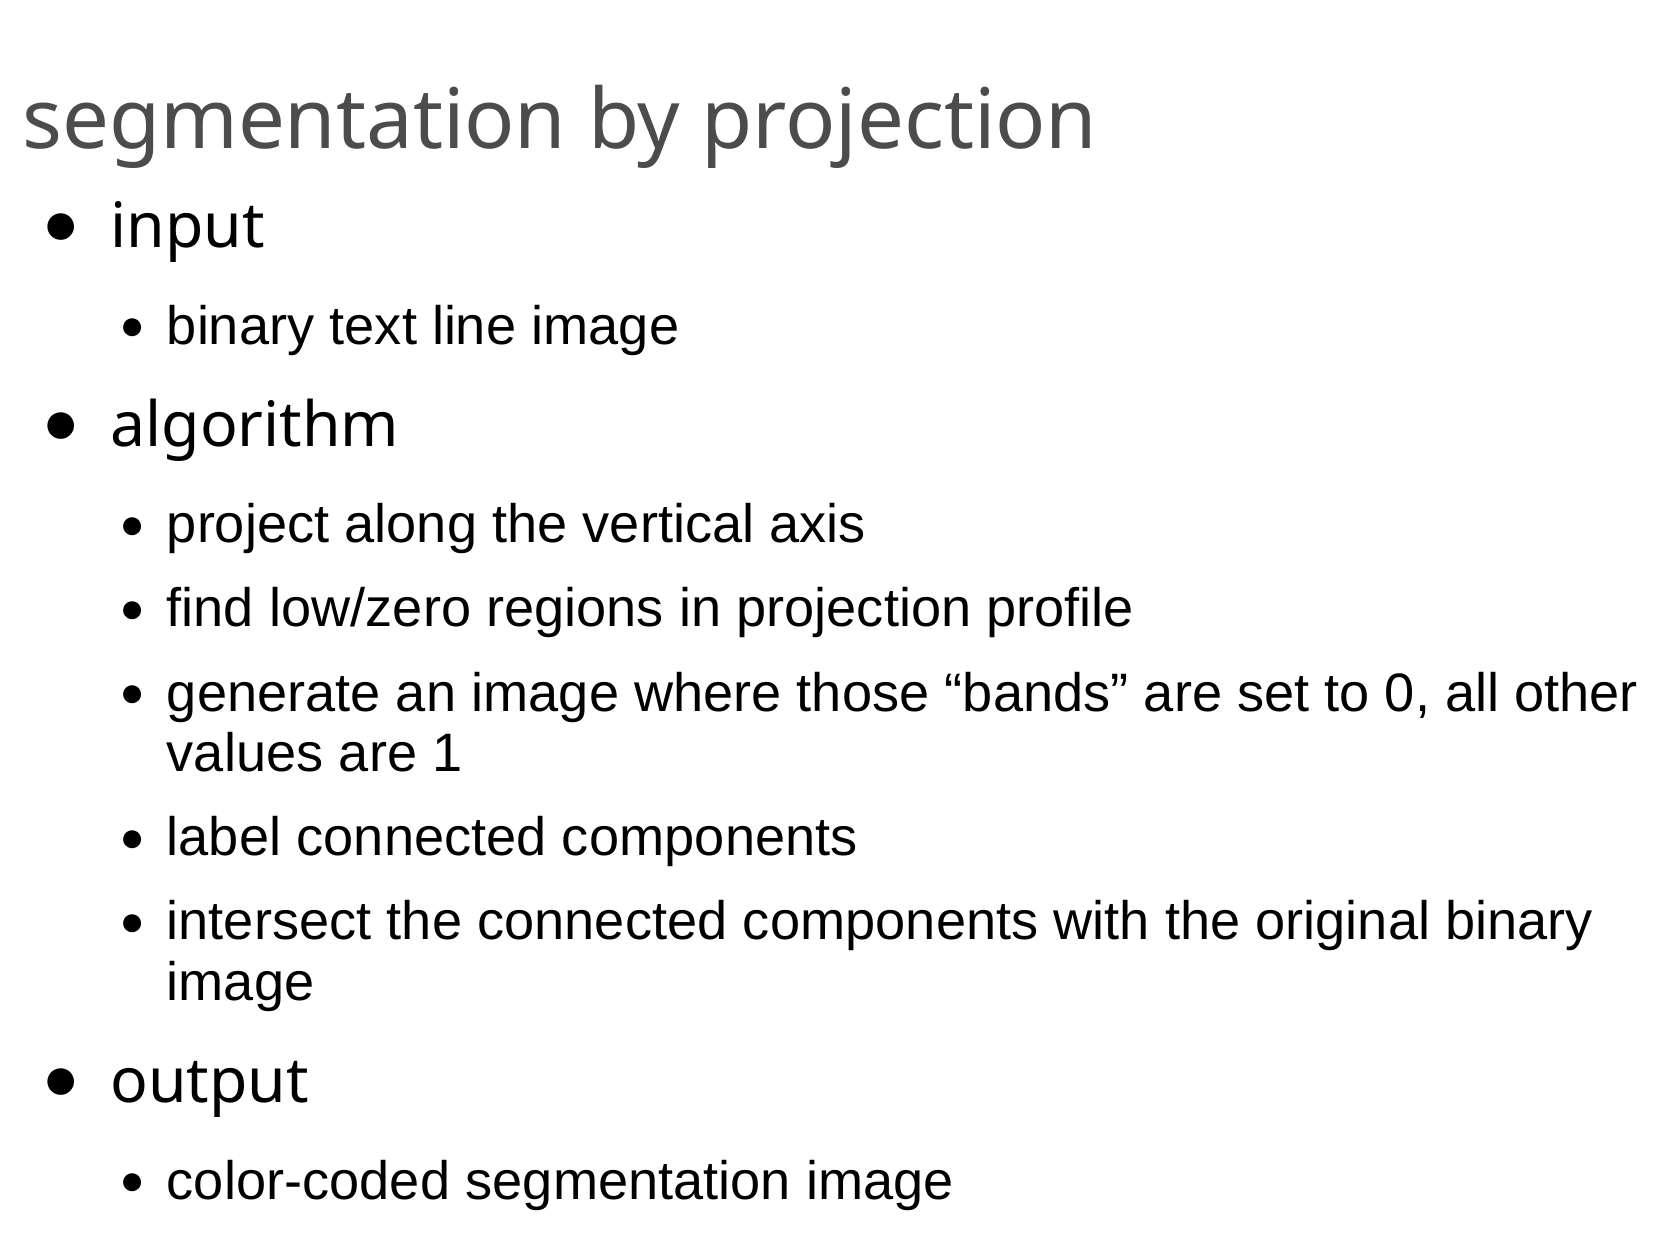

# segmentation by projection
input
binary text line image
algorithm
project along the vertical axis
find low/zero regions in projection profile
generate an image where those “bands” are set to 0, all other values are 1
label connected components
intersect the connected components with the original binary image
output
color-coded segmentation image